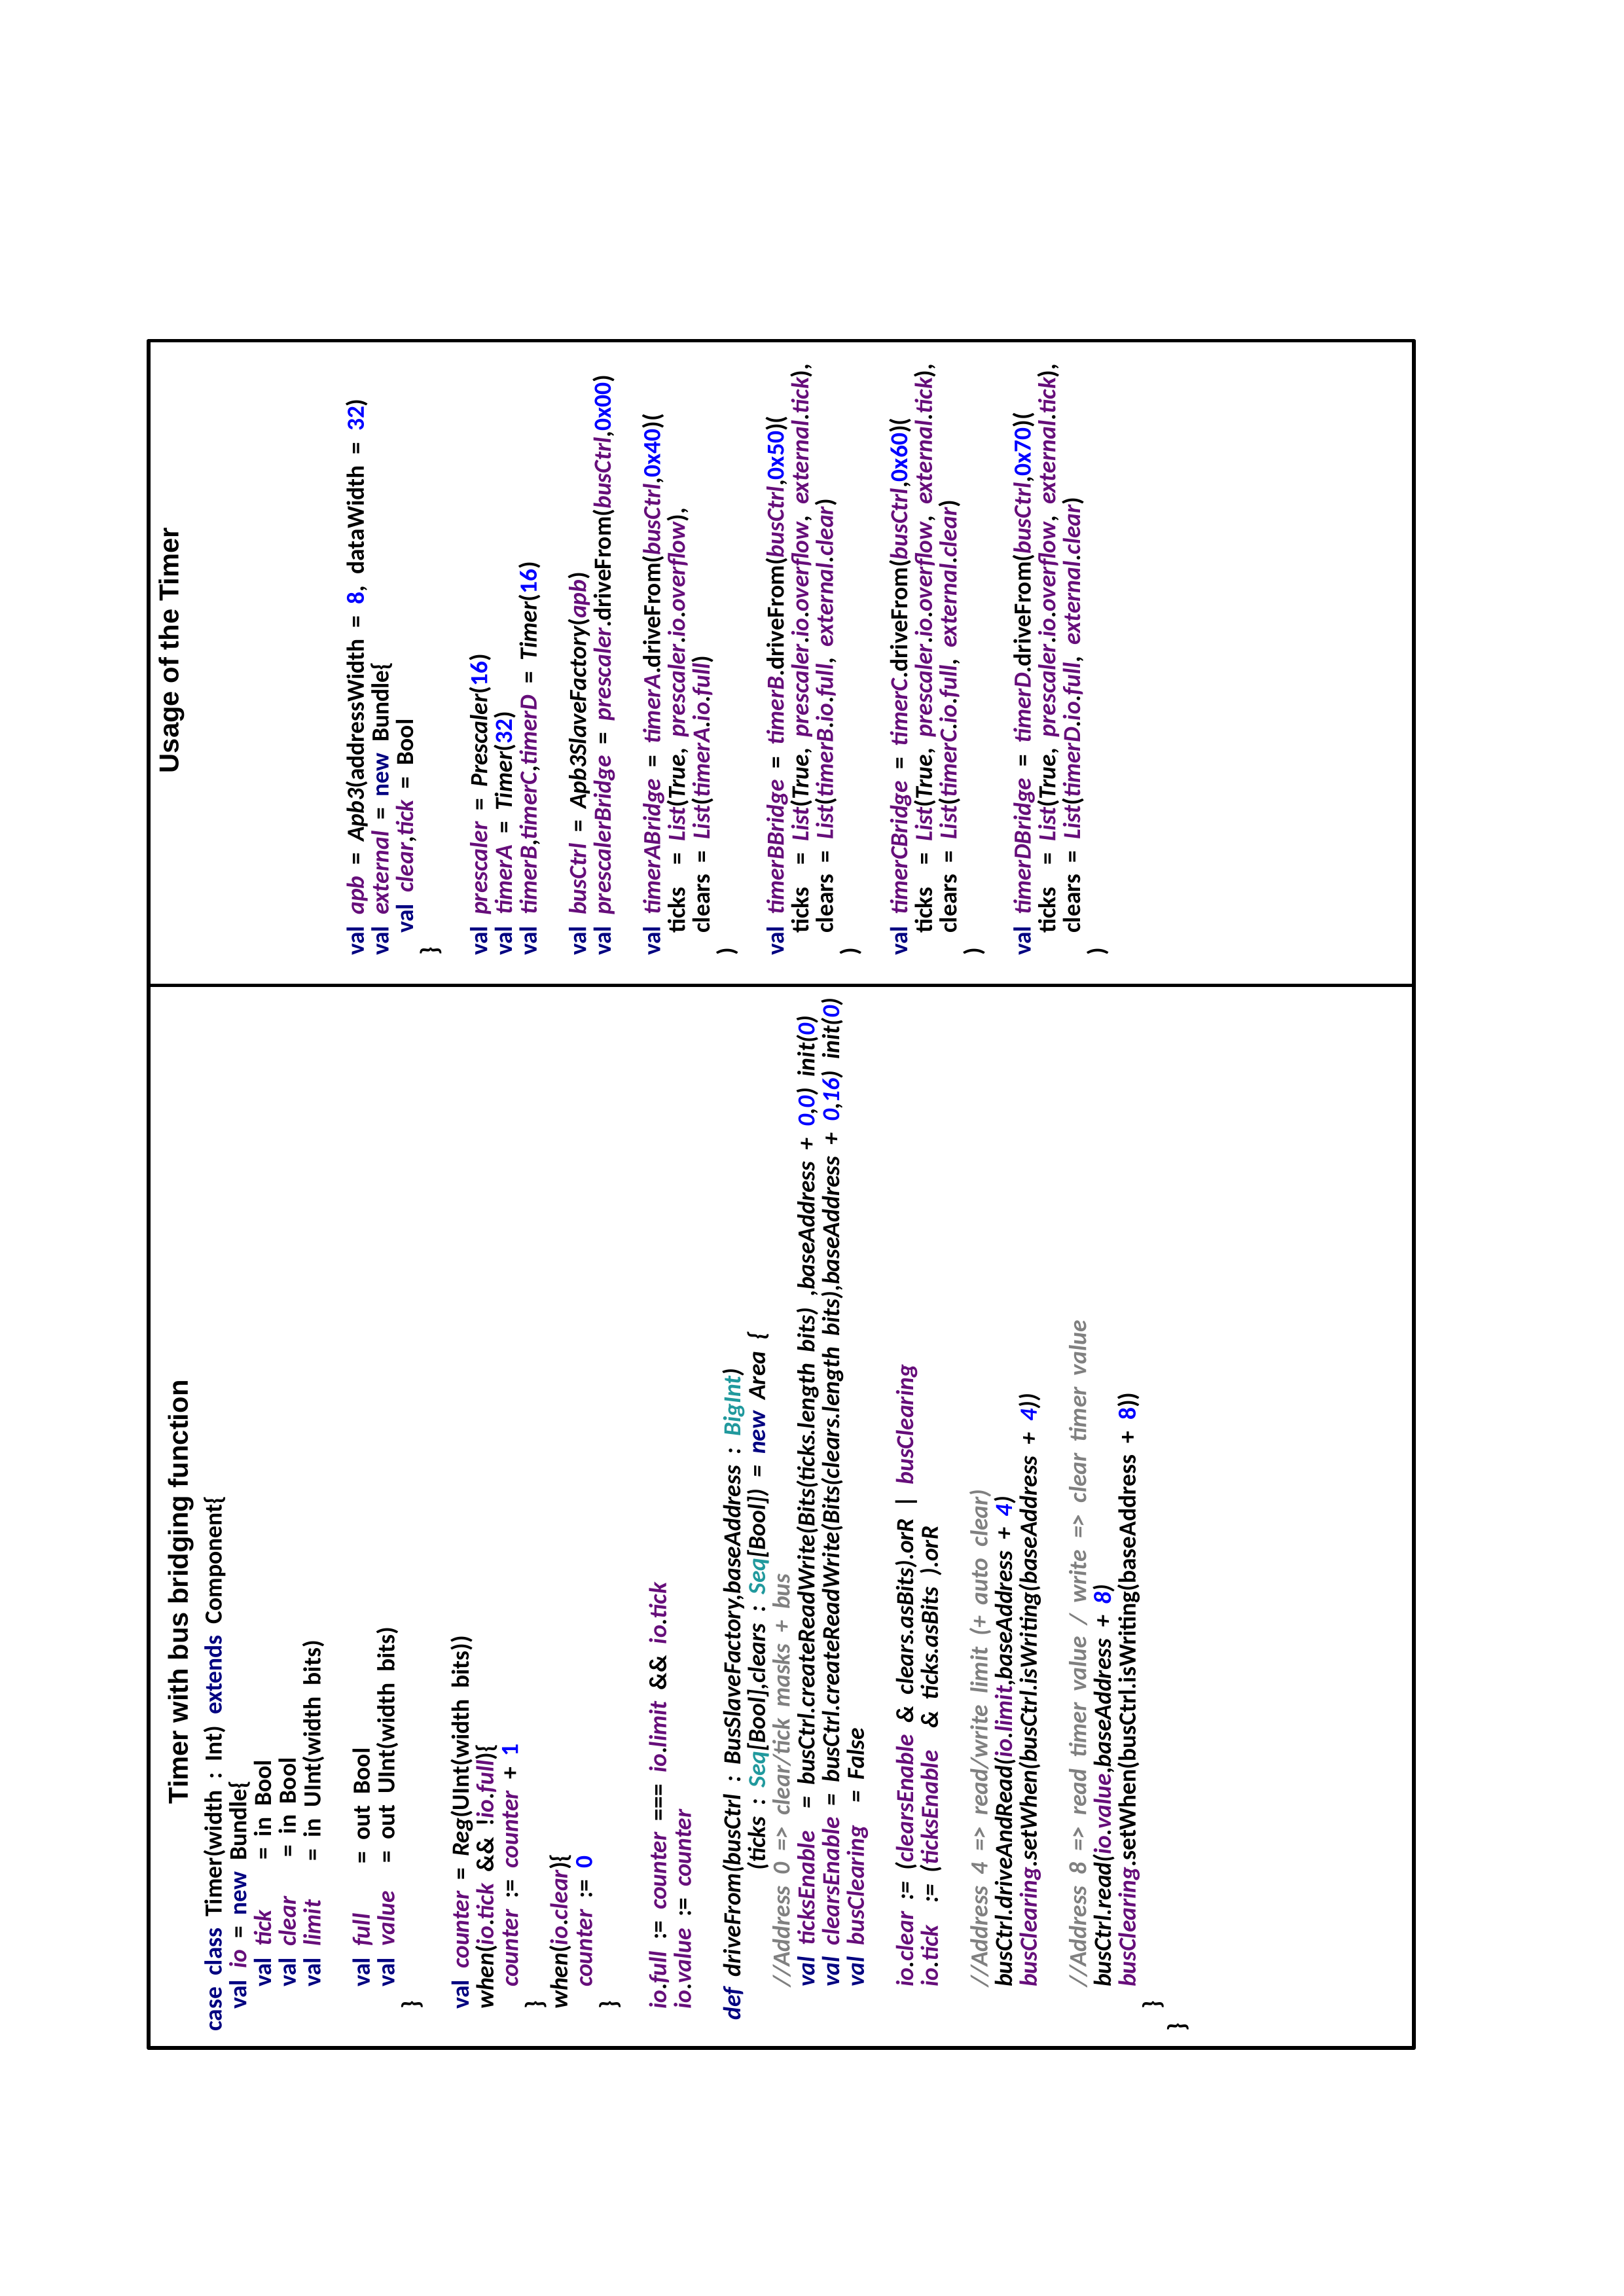

val apb = Apb3(addressWidth = 8, dataWidth = 32)
val external = new Bundle{
 val clear,tick = Bool
}
val prescaler = Prescaler(16)
val timerA = Timer(32)
val timerB,timerC,timerD = Timer(16)
val busCtrl = Apb3SlaveFactory(apb)
val prescalerBridge = prescaler.driveFrom(busCtrl,0x00)
val timerABridge = timerA.driveFrom(busCtrl,0x40)(
 ticks = List(True, prescaler.io.overflow),
 clears = List(timerA.io.full)
)
val timerBBridge = timerB.driveFrom(busCtrl,0x50)(
 ticks = List(True, prescaler.io.overflow, external.tick),
 clears = List(timerB.io.full, external.clear)
)
val timerCBridge = timerC.driveFrom(busCtrl,0x60)(
 ticks = List(True, prescaler.io.overflow, external.tick),
 clears = List(timerC.io.full, external.clear)
)
val timerDBridge = timerD.driveFrom(busCtrl,0x70)(
 ticks = List(True, prescaler.io.overflow, external.tick),
 clears = List(timerD.io.full, external.clear)
)
Usage of the Timer
case class Timer(width : Int) extends Component{
 val io = new Bundle{
 val tick = in Bool
 val clear = in Bool
 val limit = in UInt(width bits)
 val full = out Bool
 val value = out UInt(width bits)
 }
 val counter = Reg(UInt(width bits))
 when(io.tick && !io.full){
 counter := counter + 1
 }
 when(io.clear){
 counter := 0
 }
 io.full := counter === io.limit && io.tick
 io.value := counter
 def driveFrom(busCtrl : BusSlaveFactory,baseAddress : BigInt)
 (ticks : Seq[Bool],clears : Seq[Bool]) = new Area {
 //Address 0 => clear/tick masks + bus
 val ticksEnable = busCtrl.createReadWrite(Bits(ticks.length bits) ,baseAddress + 0,0) init(0)
 val clearsEnable = busCtrl.createReadWrite(Bits(clears.length bits),baseAddress + 0,16) init(0)
 val busClearing = False
 io.clear := (clearsEnable & clears.asBits).orR | busClearing
 io.tick := (ticksEnable & ticks.asBits ).orR
 //Address 4 => read/write limit (+ auto clear)
 busCtrl.driveAndRead(io.limit,baseAddress + 4)
 busClearing.setWhen(busCtrl.isWriting(baseAddress + 4))
 //Address 8 => read timer value / write => clear timer value
 busCtrl.read(io.value,baseAddress + 8)
 busClearing.setWhen(busCtrl.isWriting(baseAddress + 8))
 }
}
Timer with bus bridging function